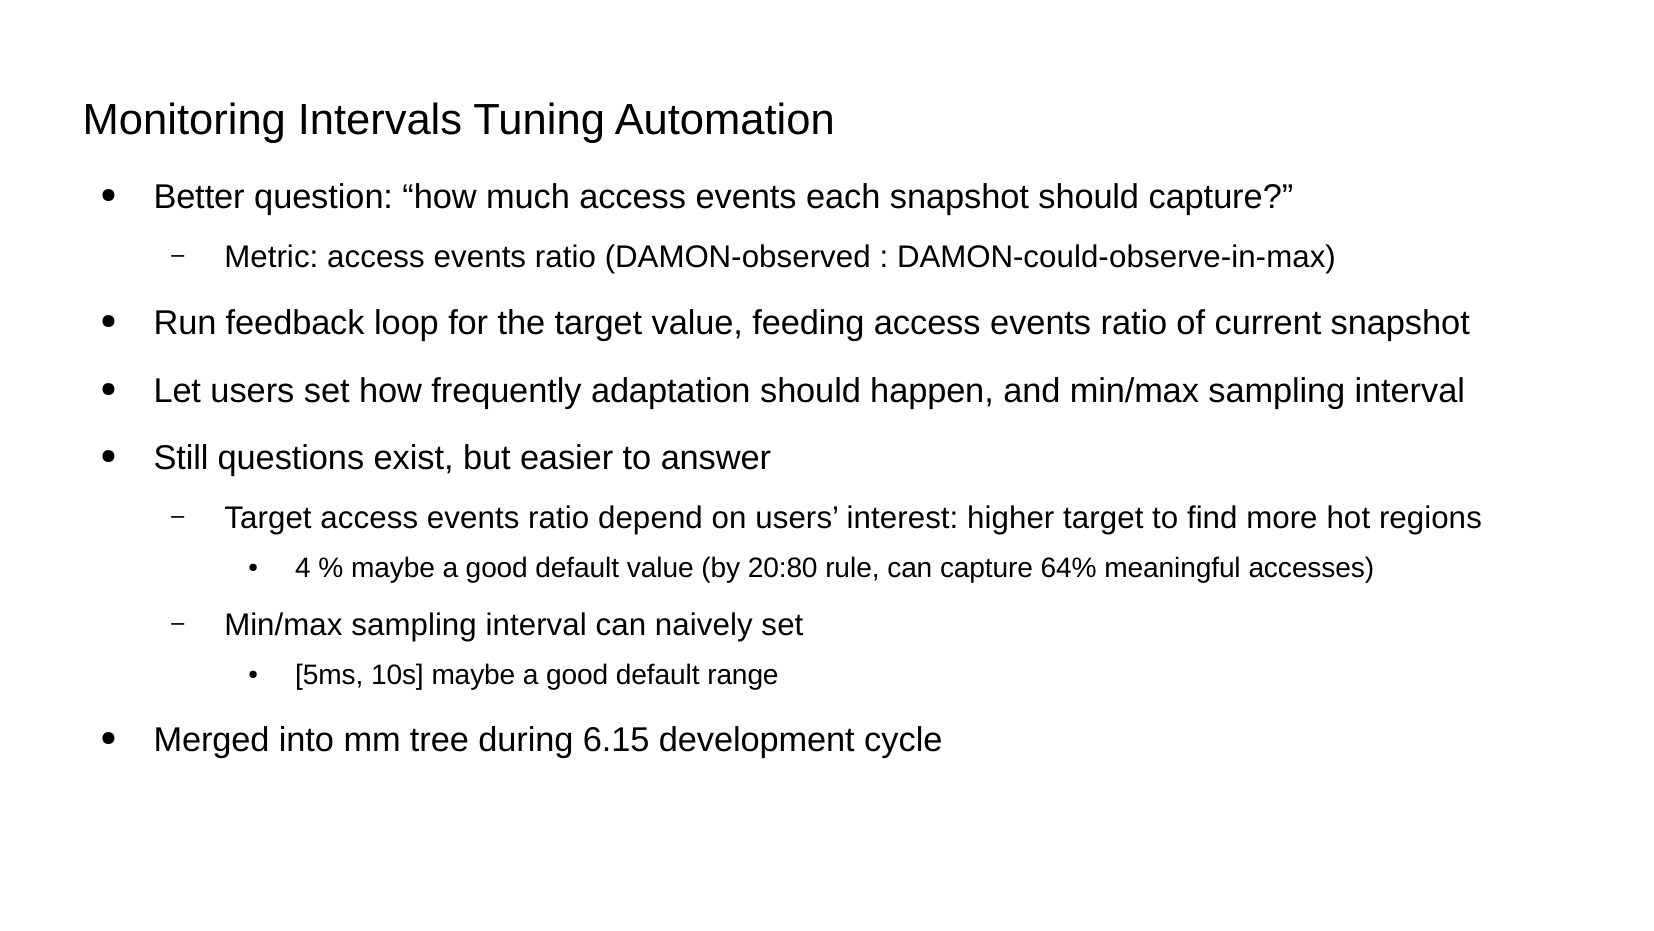

# Monitoring Intervals Tuning Automation
Better question: “how much access events each snapshot should capture?”
Metric: access events ratio (DAMON-observed : DAMON-could-observe-in-max)
Run feedback loop for the target value, feeding access events ratio of current snapshot
Let users set how frequently adaptation should happen, and min/max sampling interval
Still questions exist, but easier to answer
Target access events ratio depend on users’ interest: higher target to find more hot regions
4 % maybe a good default value (by 20:80 rule, can capture 64% meaningful accesses)
Min/max sampling interval can naively set
[5ms, 10s] maybe a good default range
Merged into mm tree during 6.15 development cycle